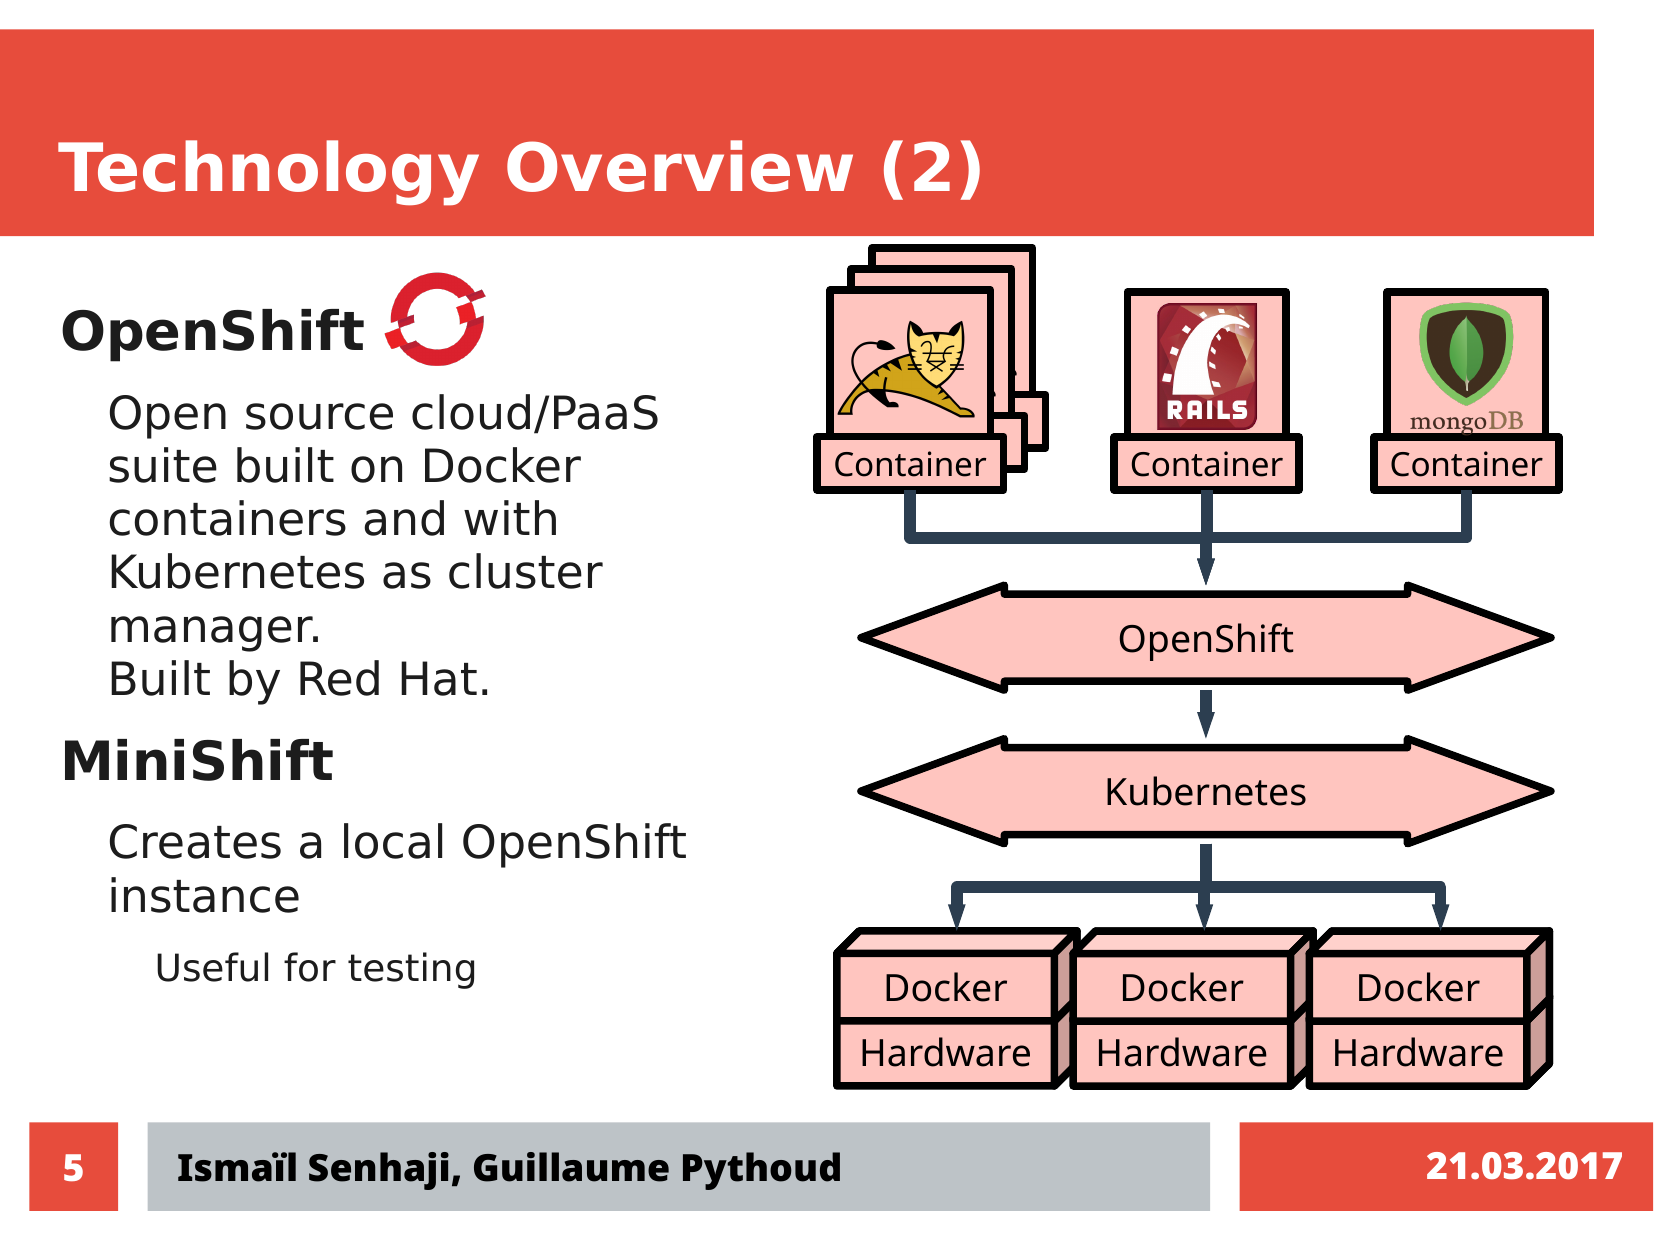

# Technology Overview (2)
Docker
Docker
Container
Container
Container
OpenShift
Open source cloud/PaaS suite built on Docker containers and with Kubernetes as cluster manager.
Built by Red Hat.
MiniShift
Creates a local OpenShift instance
Useful for testing
OpenShift
Kubernetes
Docker
Docker
Docker
Hardware
Hardware
Hardware
5
Ismaïl Senhaji, Guillaume Pythoud
21.03.2017